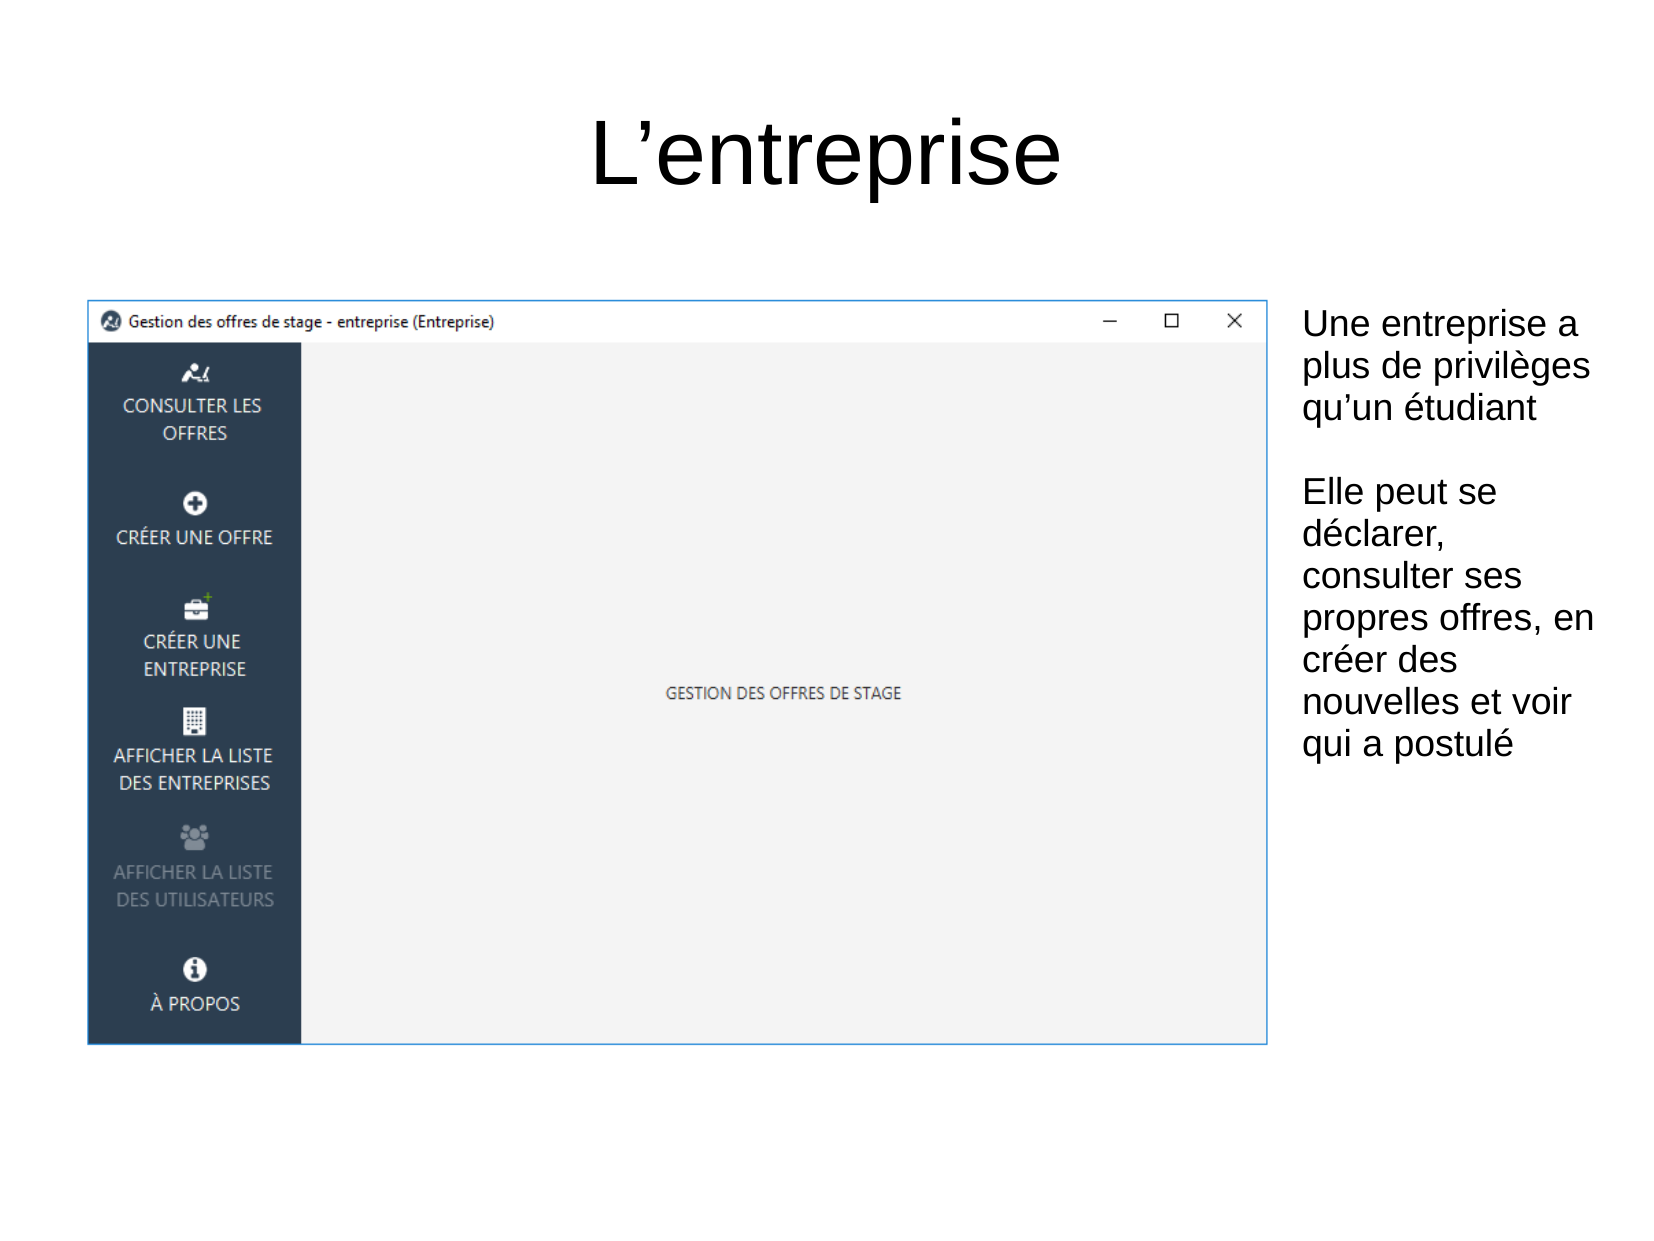

# L’entreprise
Une entreprise a plus de privilèges qu’un étudiant
Elle peut se déclarer, consulter ses propres offres, en créer des nouvelles et voir qui a postulé